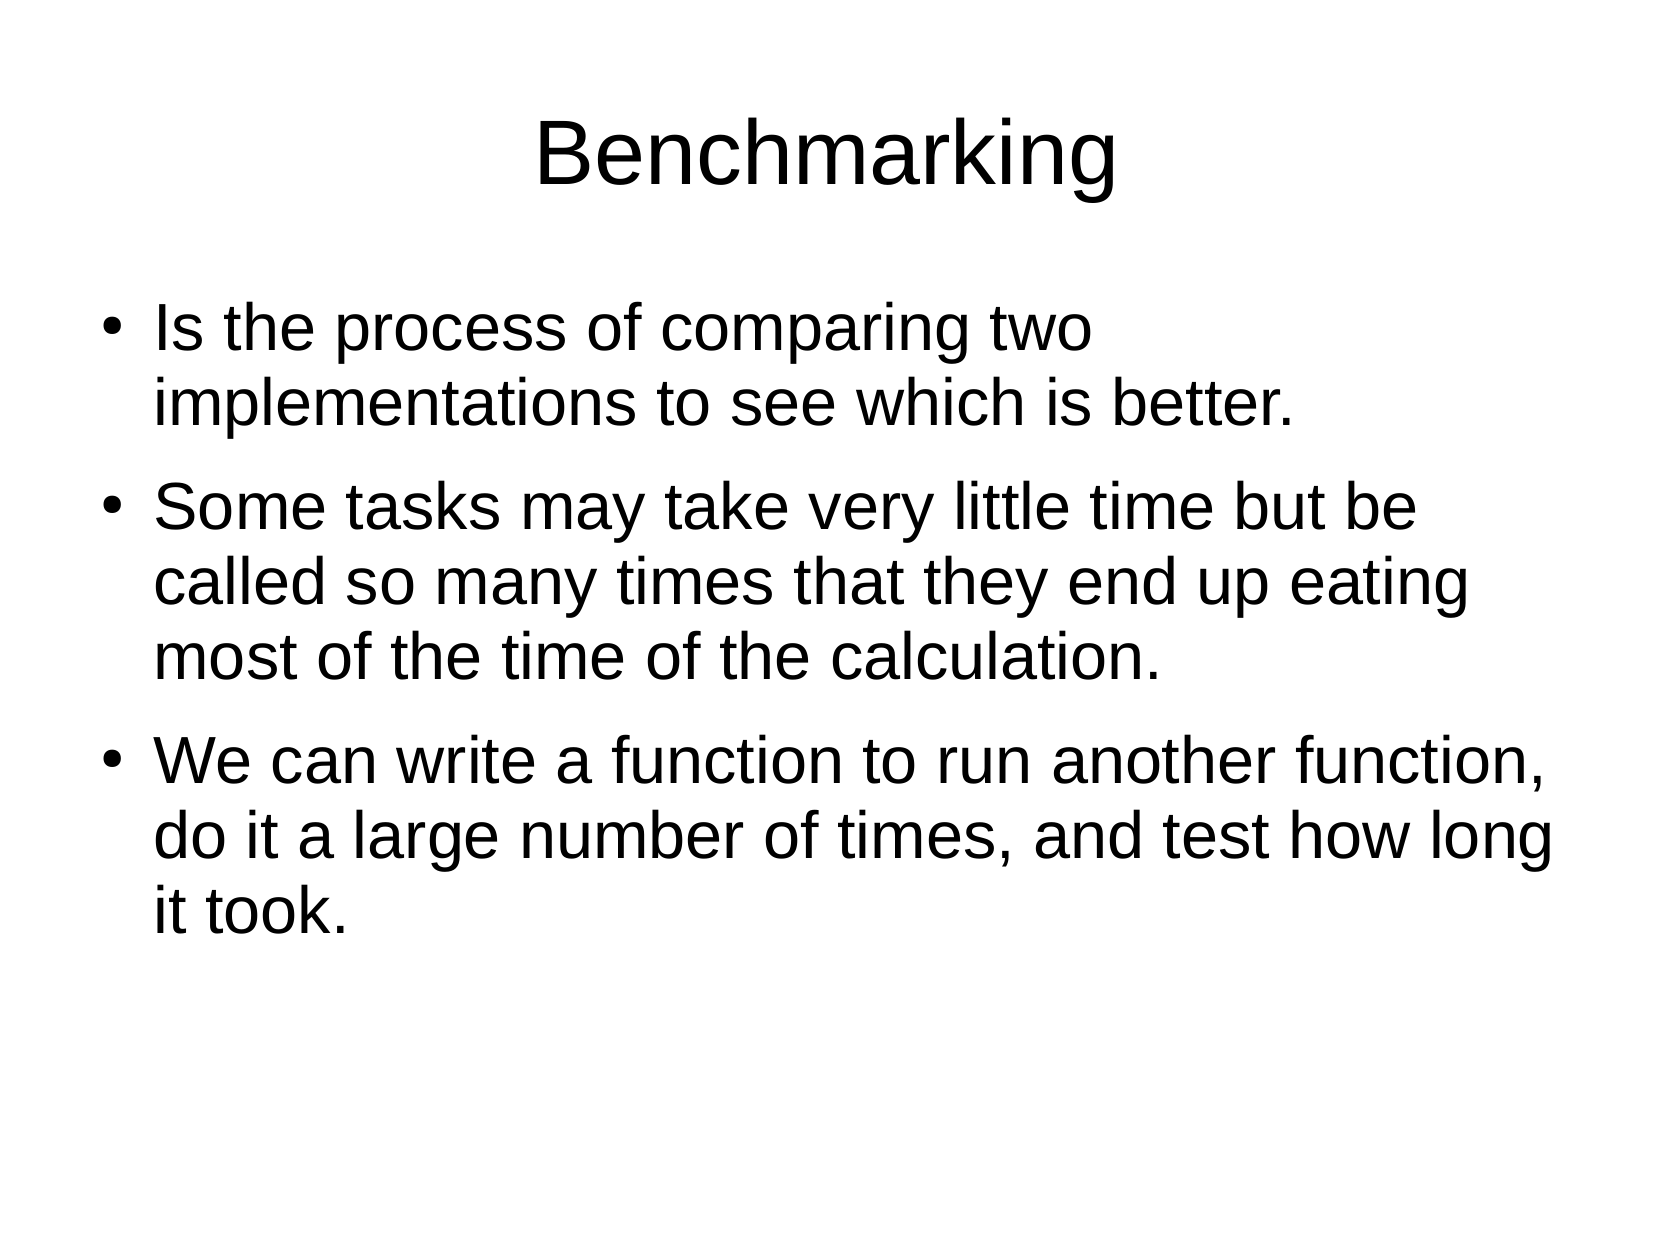

# Benchmarking
Is the process of comparing two implementations to see which is better.
Some tasks may take very little time but be called so many times that they end up eating most of the time of the calculation.
We can write a function to run another function, do it a large number of times, and test how long it took.